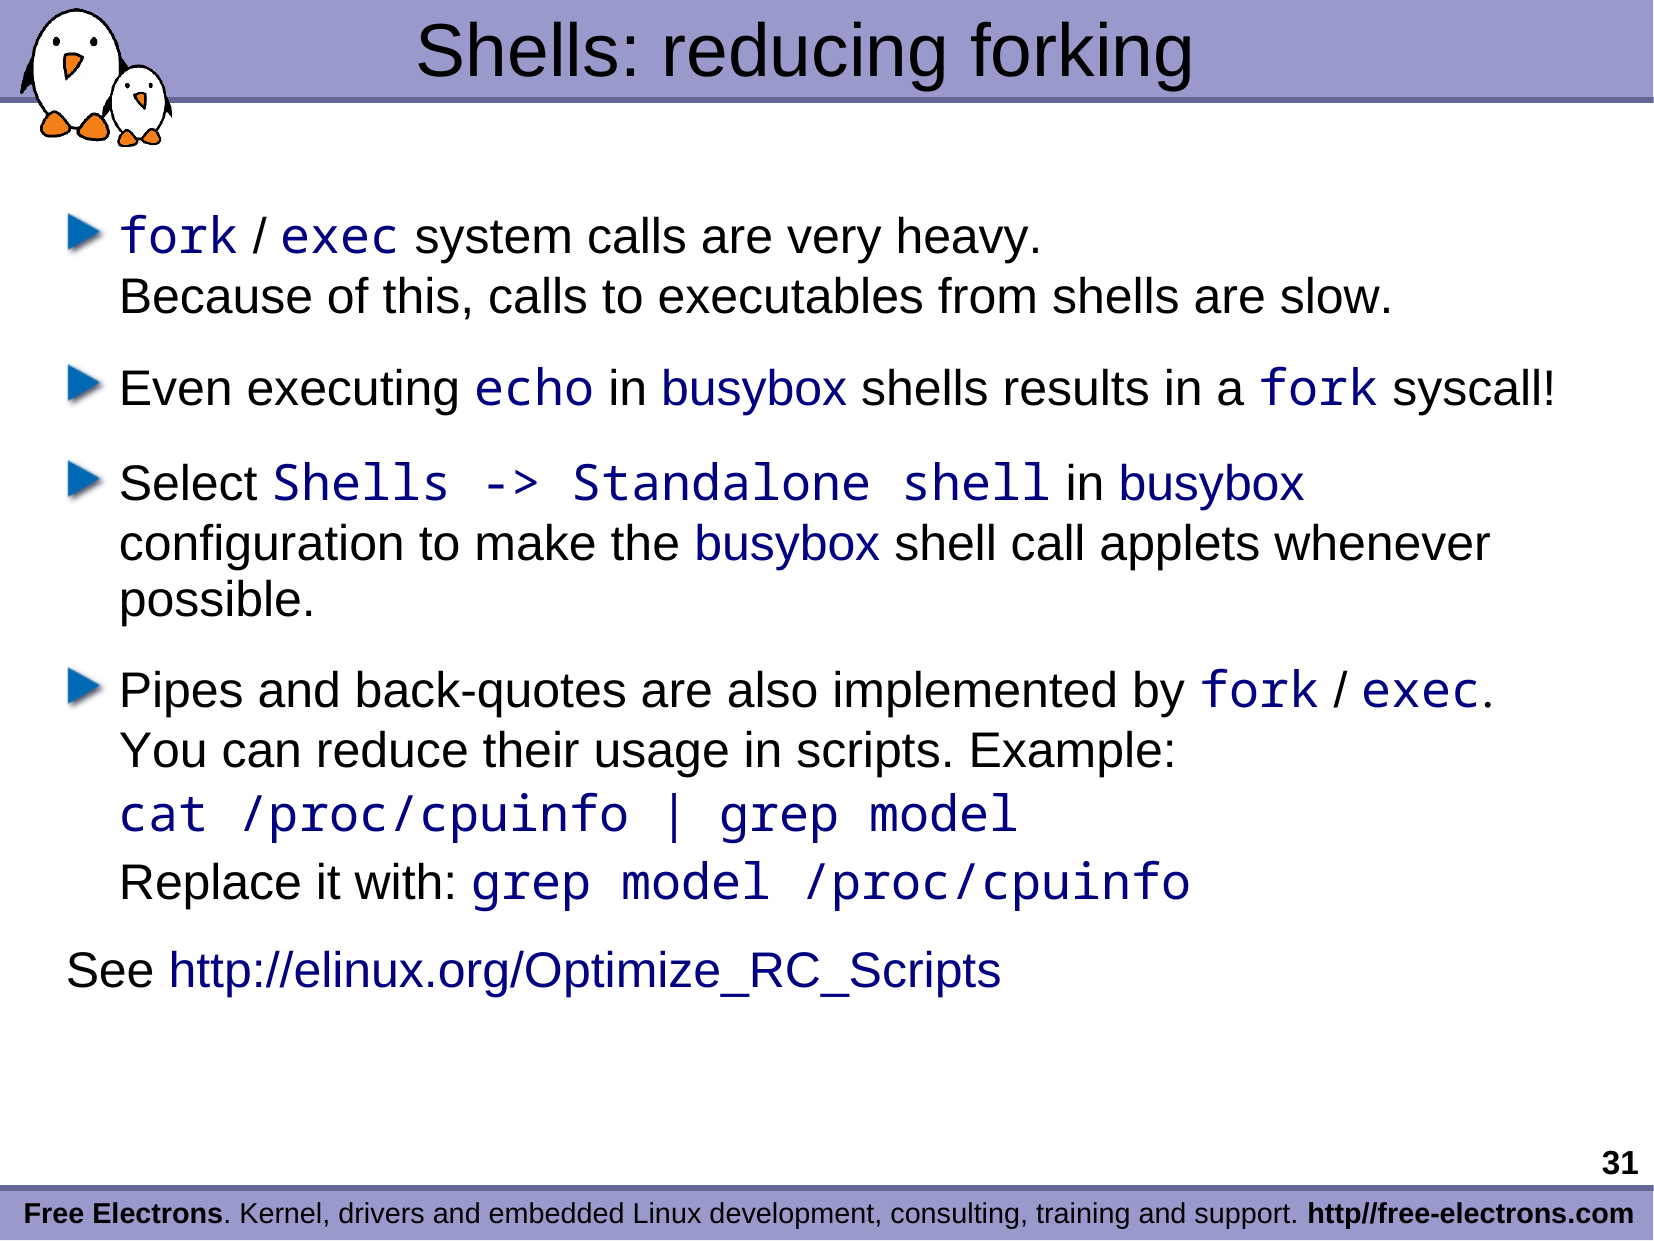

# Shells: reducing forking
fork / exec system calls are very heavy.
Because of this, calls to executables from shells are slow.
Even executing echo in busybox shells results in a fork syscall!
Select Shells -> Standalone shell in busybox configuration to make the busybox shell call applets whenever possible.
Pipes and back-quotes are also implemented by fork / exec.
You can reduce their usage in scripts. Example:
cat /proc/cpuinfo | grep model
Replace it with: grep model /proc/cpuinfo
See http://elinux.org/Optimize_RC_Scripts